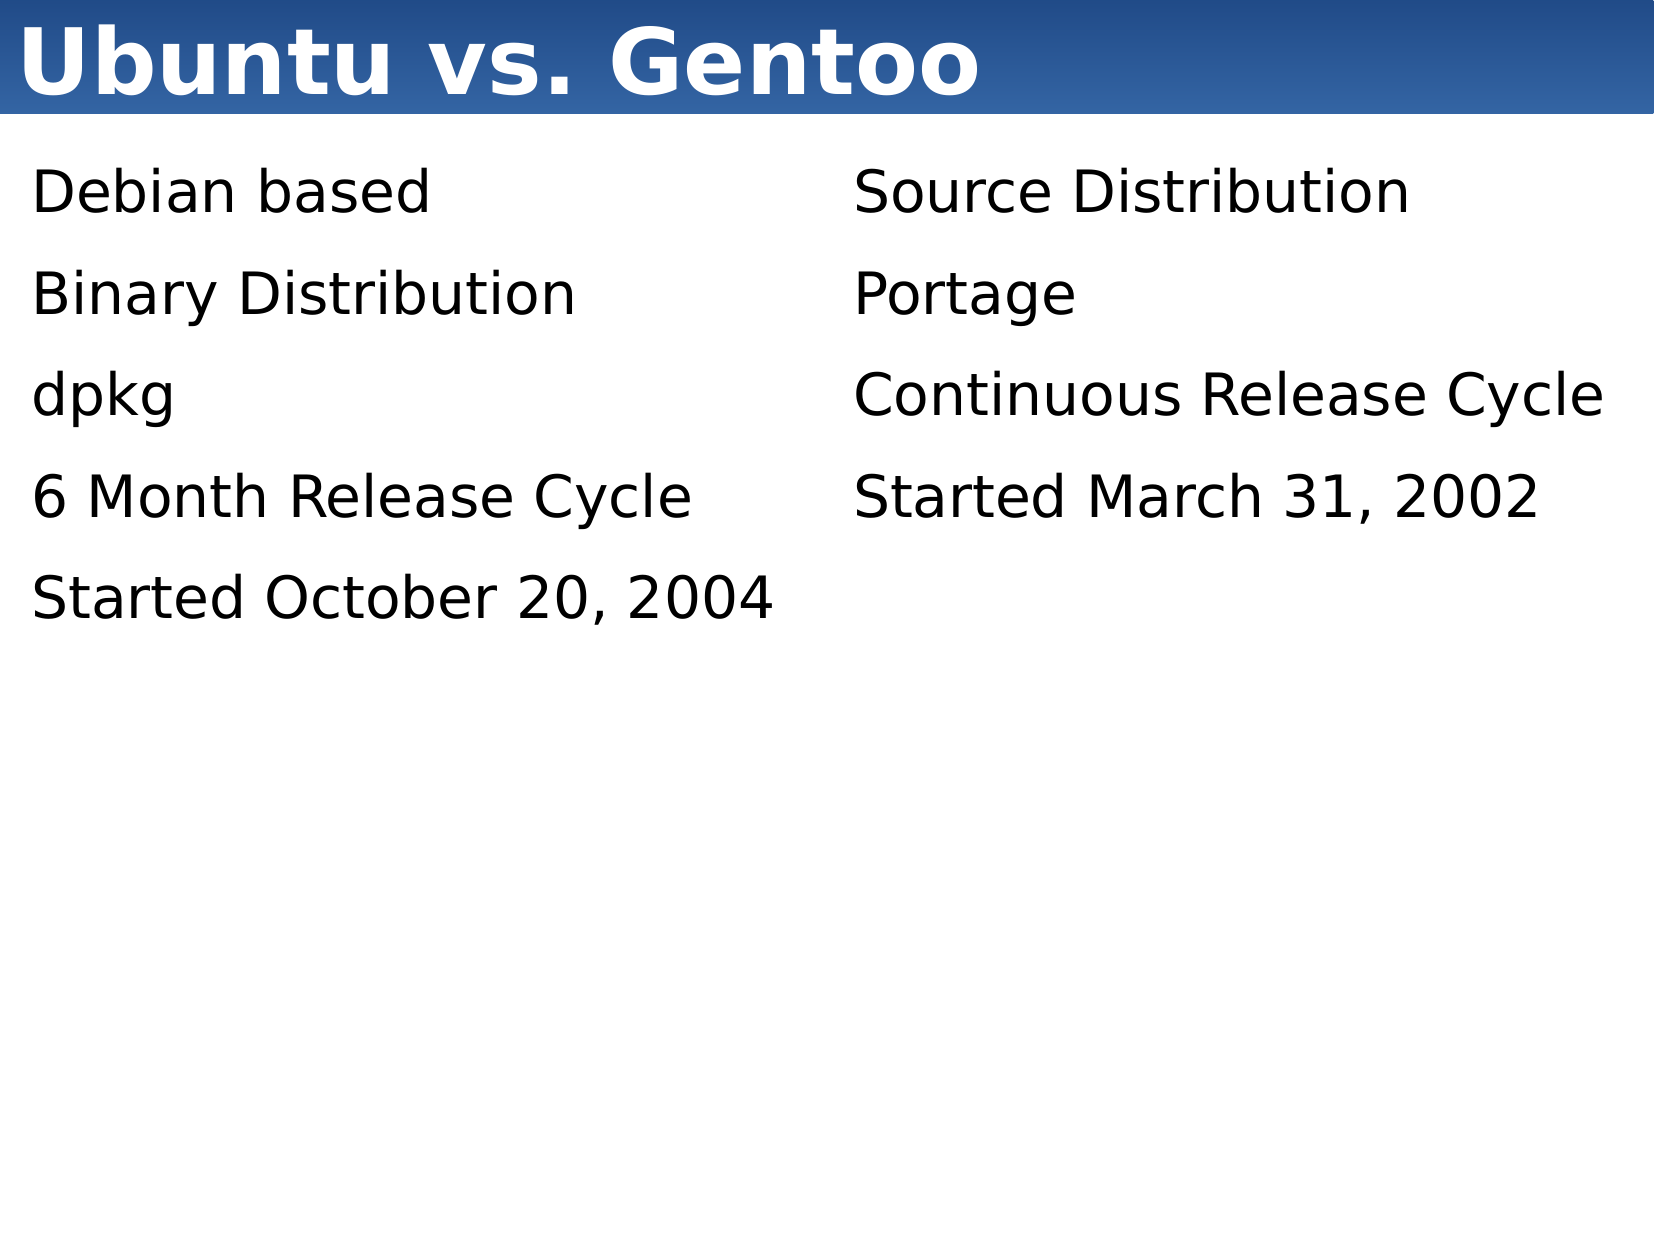

Ubuntu vs. Gentoo
Debian based
Binary Distribution
dpkg
6 Month Release Cycle
Started October 20, 2004
Source Distribution
Portage
Continuous Release Cycle
Started March 31, 2002